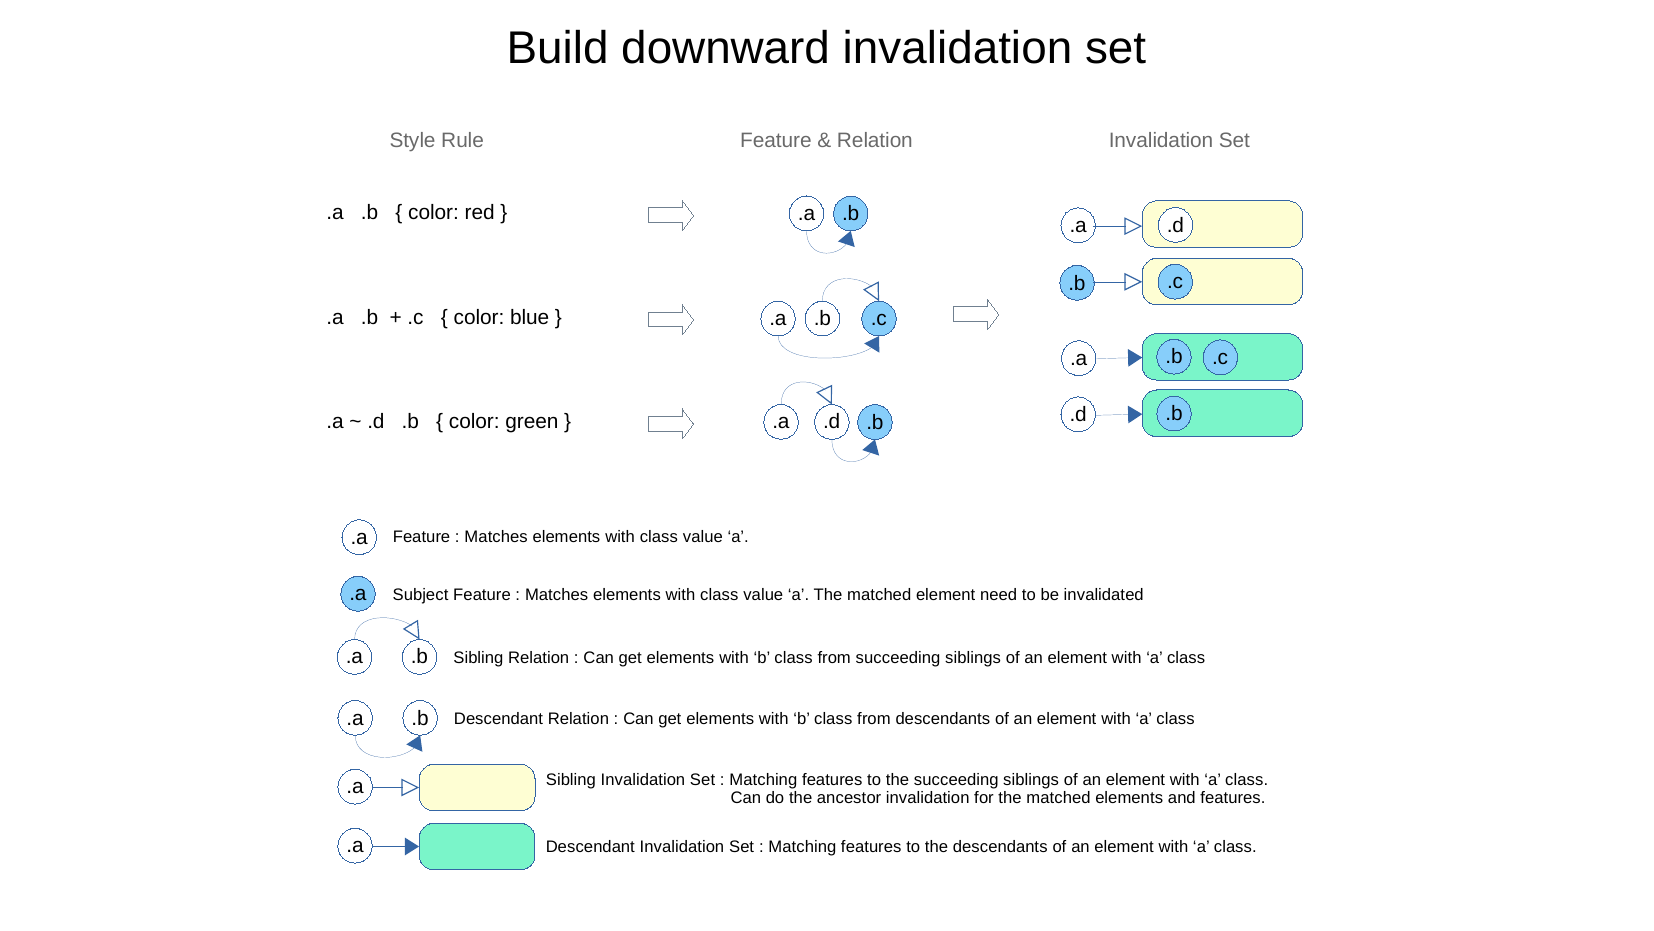

Build downward invalidation set
Style Rule
Feature & Relation
Invalidation Set
.a .b { color: red }
.a
.b
.d
.a
.c
.b
.a .b + .c { color: blue }
.a
.b
.c
.b
.c
.a
.b
.d
.a ~ .d .b { color: green }
.a
.d
.b
.a
Feature : Matches elements with class value ‘a’.
.a
Subject Feature : Matches elements with class value ‘a’. The matched element need to be invalidated
.a
.b
Sibling Relation : Can get elements with ‘b’ class from succeeding siblings of an element with ‘a’ class
.a
.b
Descendant Relation : Can get elements with ‘b’ class from descendants of an element with ‘a’ class
Sibling Invalidation Set : Matching features to the succeeding siblings of an element with ‘a’ class.
 Can do the ancestor invalidation for the matched elements and features.
.a
.a
Descendant Invalidation Set : Matching features to the descendants of an element with ‘a’ class.